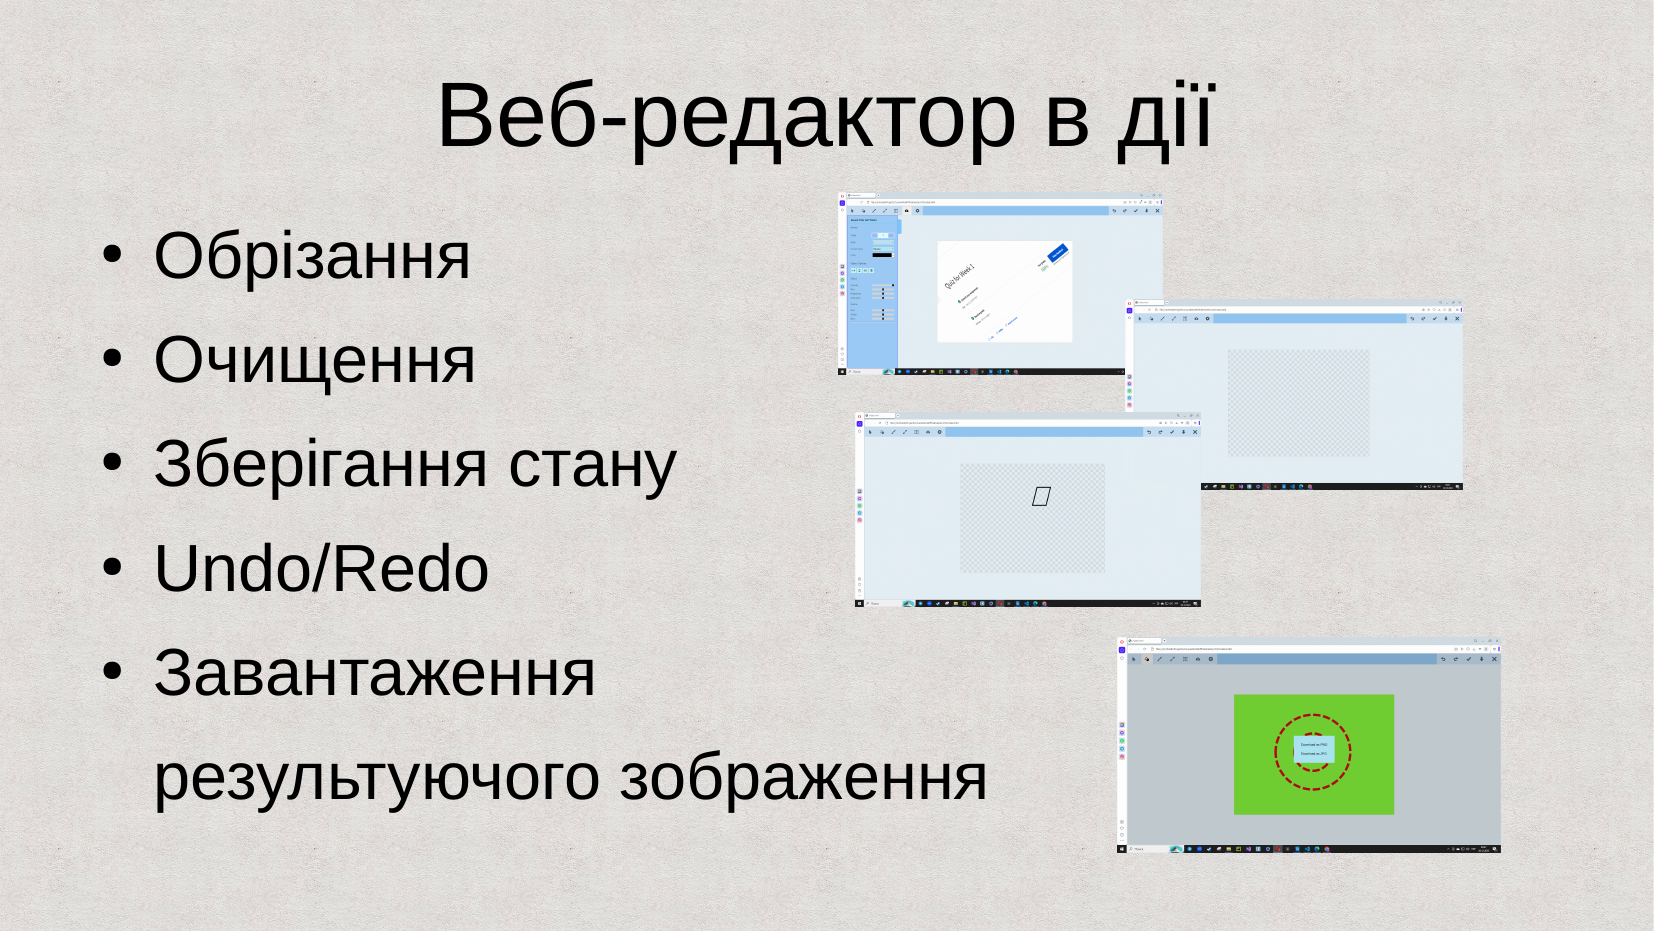

# Веб-редактор в дії
Обрізання
Очищення
Зберігання стану
Undo/Redo
Завантаження
результуючого зображення